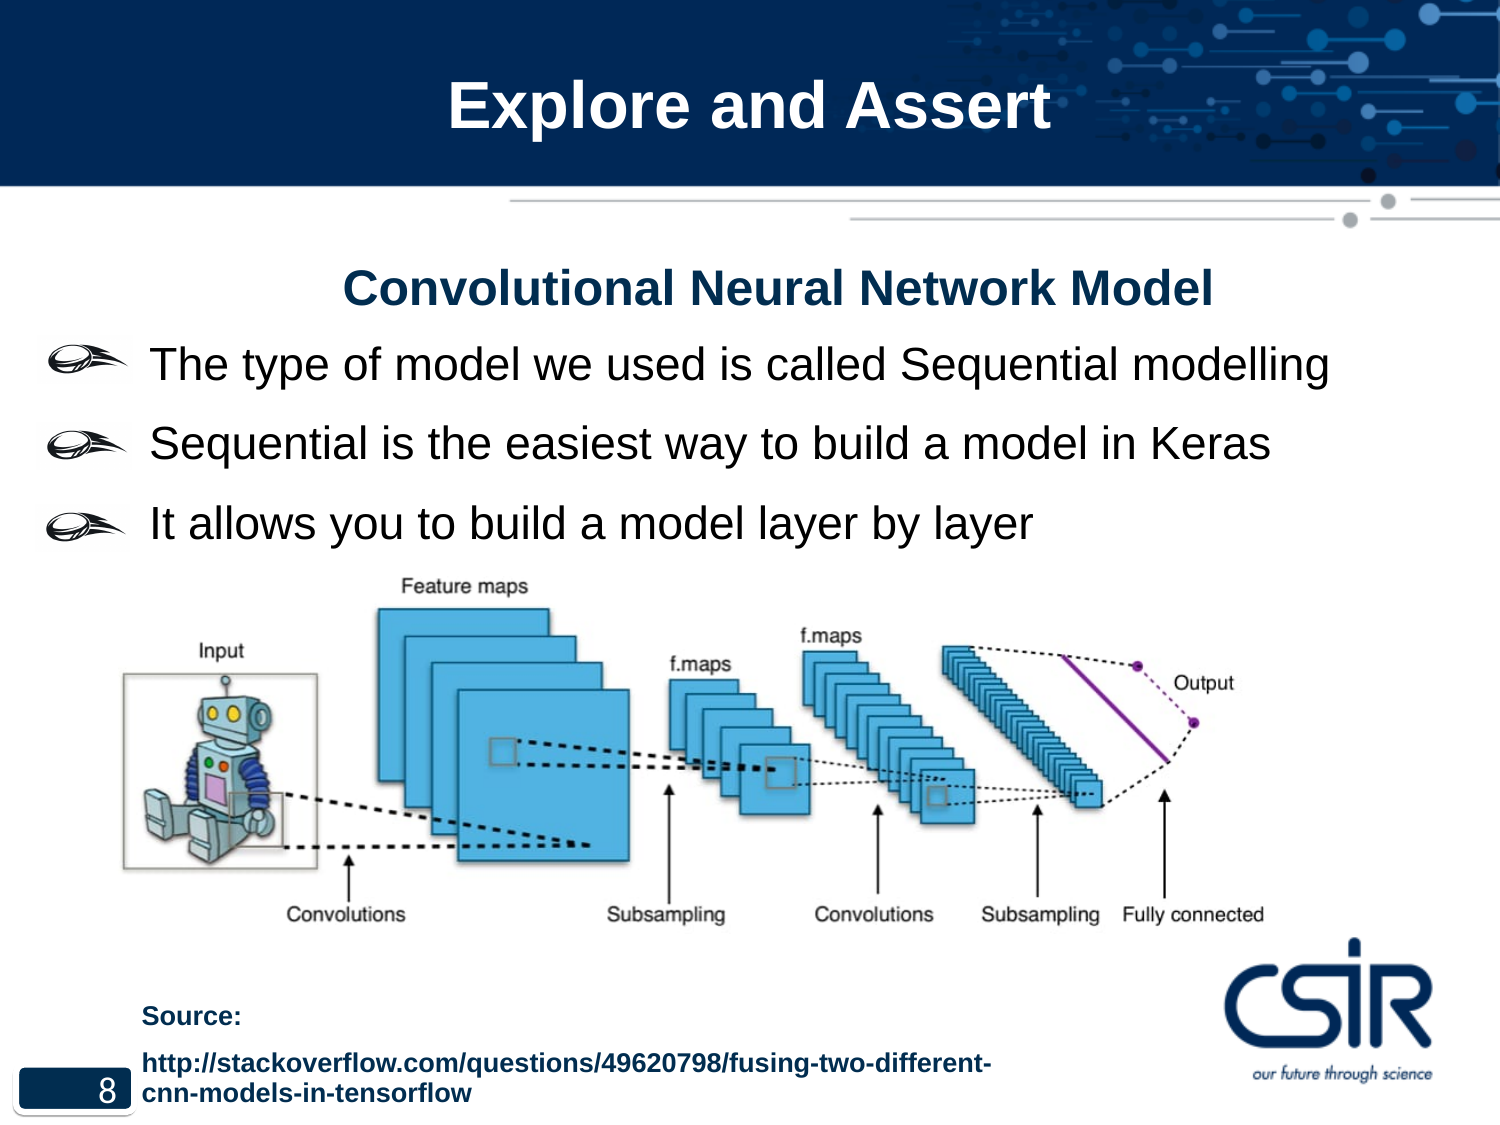

# Explore and Assert
The type of model we used is called Sequential modelling
Sequential is the easiest way to build a model in Keras
It allows you to build a model layer by layer
Convolutional Neural Network Model
Source:
http://stackoverflow.com/questions/49620798/fusing-two-different-cnn-models-in-tensorflow